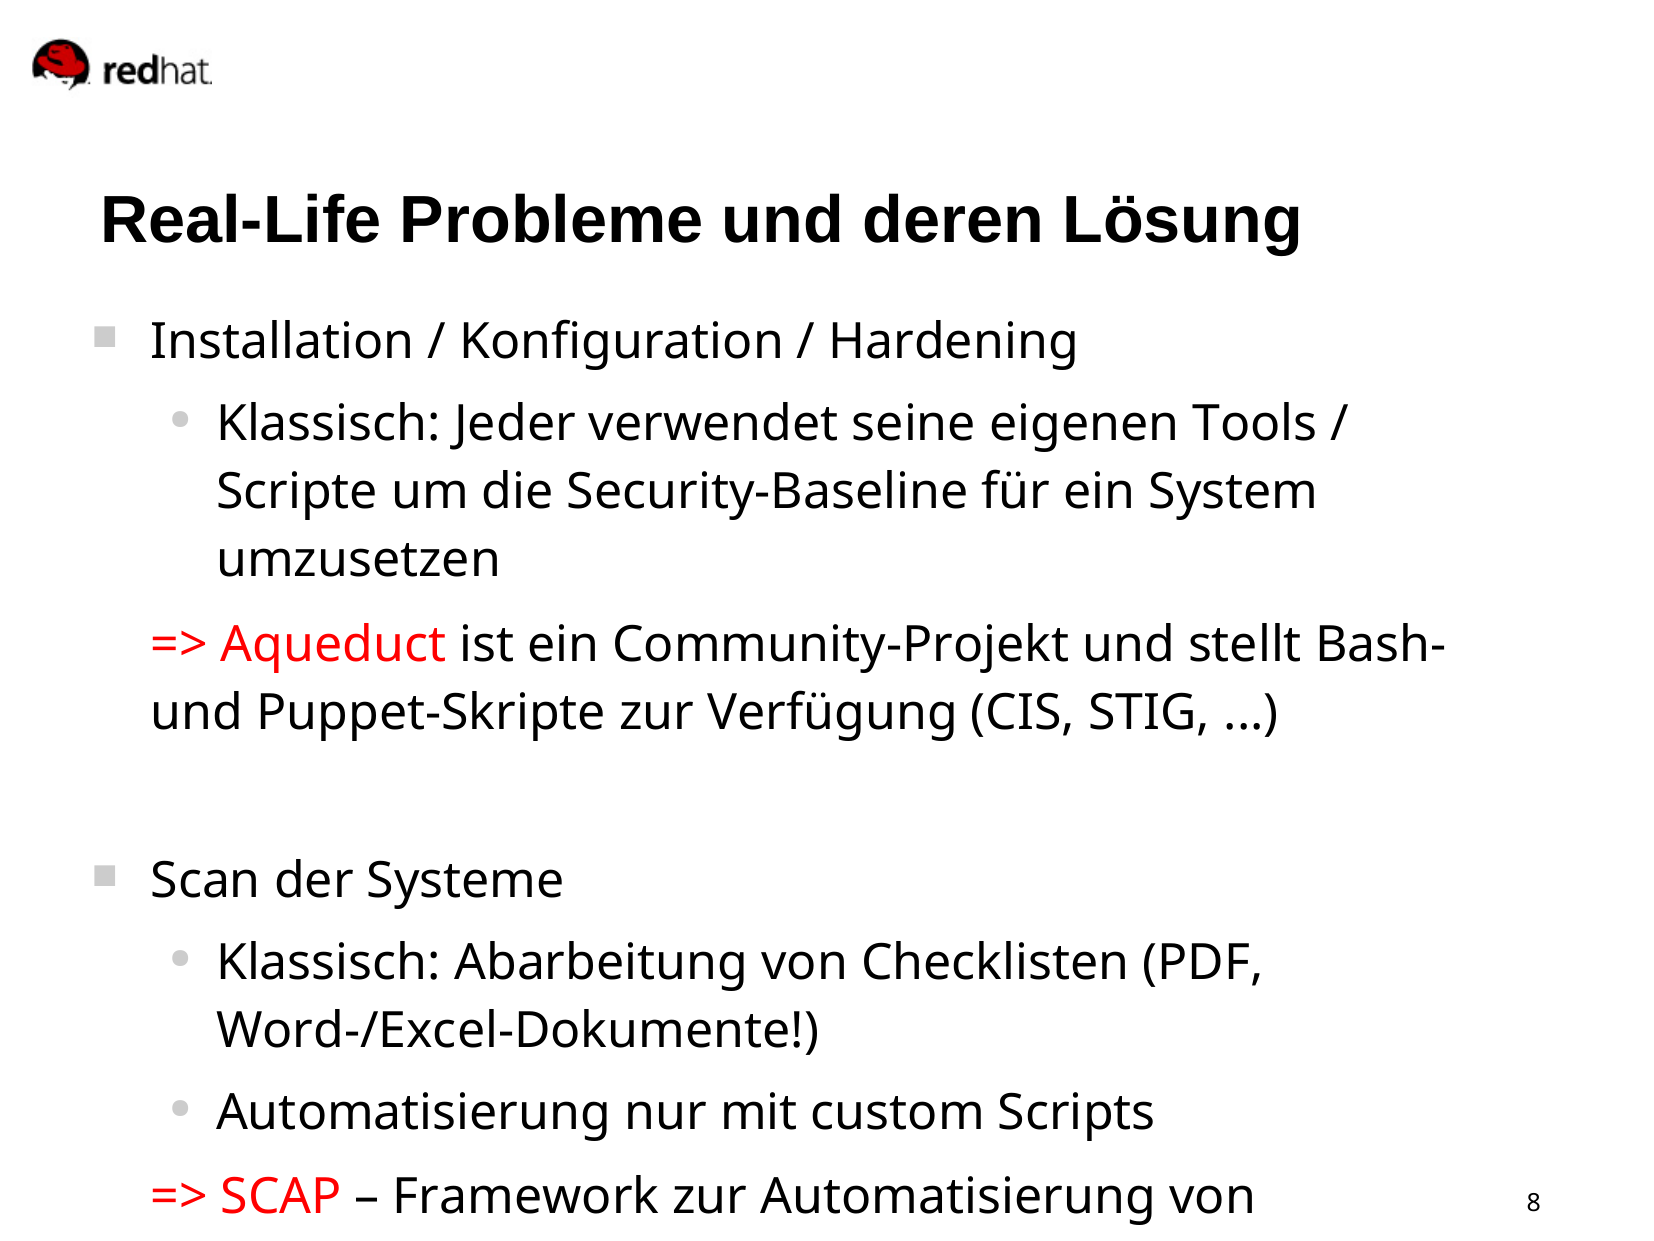

# Real-Life Probleme und deren Lösung
Installation / Konfiguration / Hardening
Klassisch: Jeder verwendet seine eigenen Tools / Scripte um die Security-Baseline für ein System umzusetzen
=> Aqueduct ist ein Community-Projekt und stellt Bash- und Puppet-Skripte zur Verfügung (CIS, STIG, ...)
Scan der Systeme
Klassisch: Abarbeitung von Checklisten (PDF, Word-/Excel-Dokumente!)
Automatisierung nur mit custom Scripts
=> SCAP – Framework zur Automatisierung von Systemüberprüfungen auf Basis definierter Standards